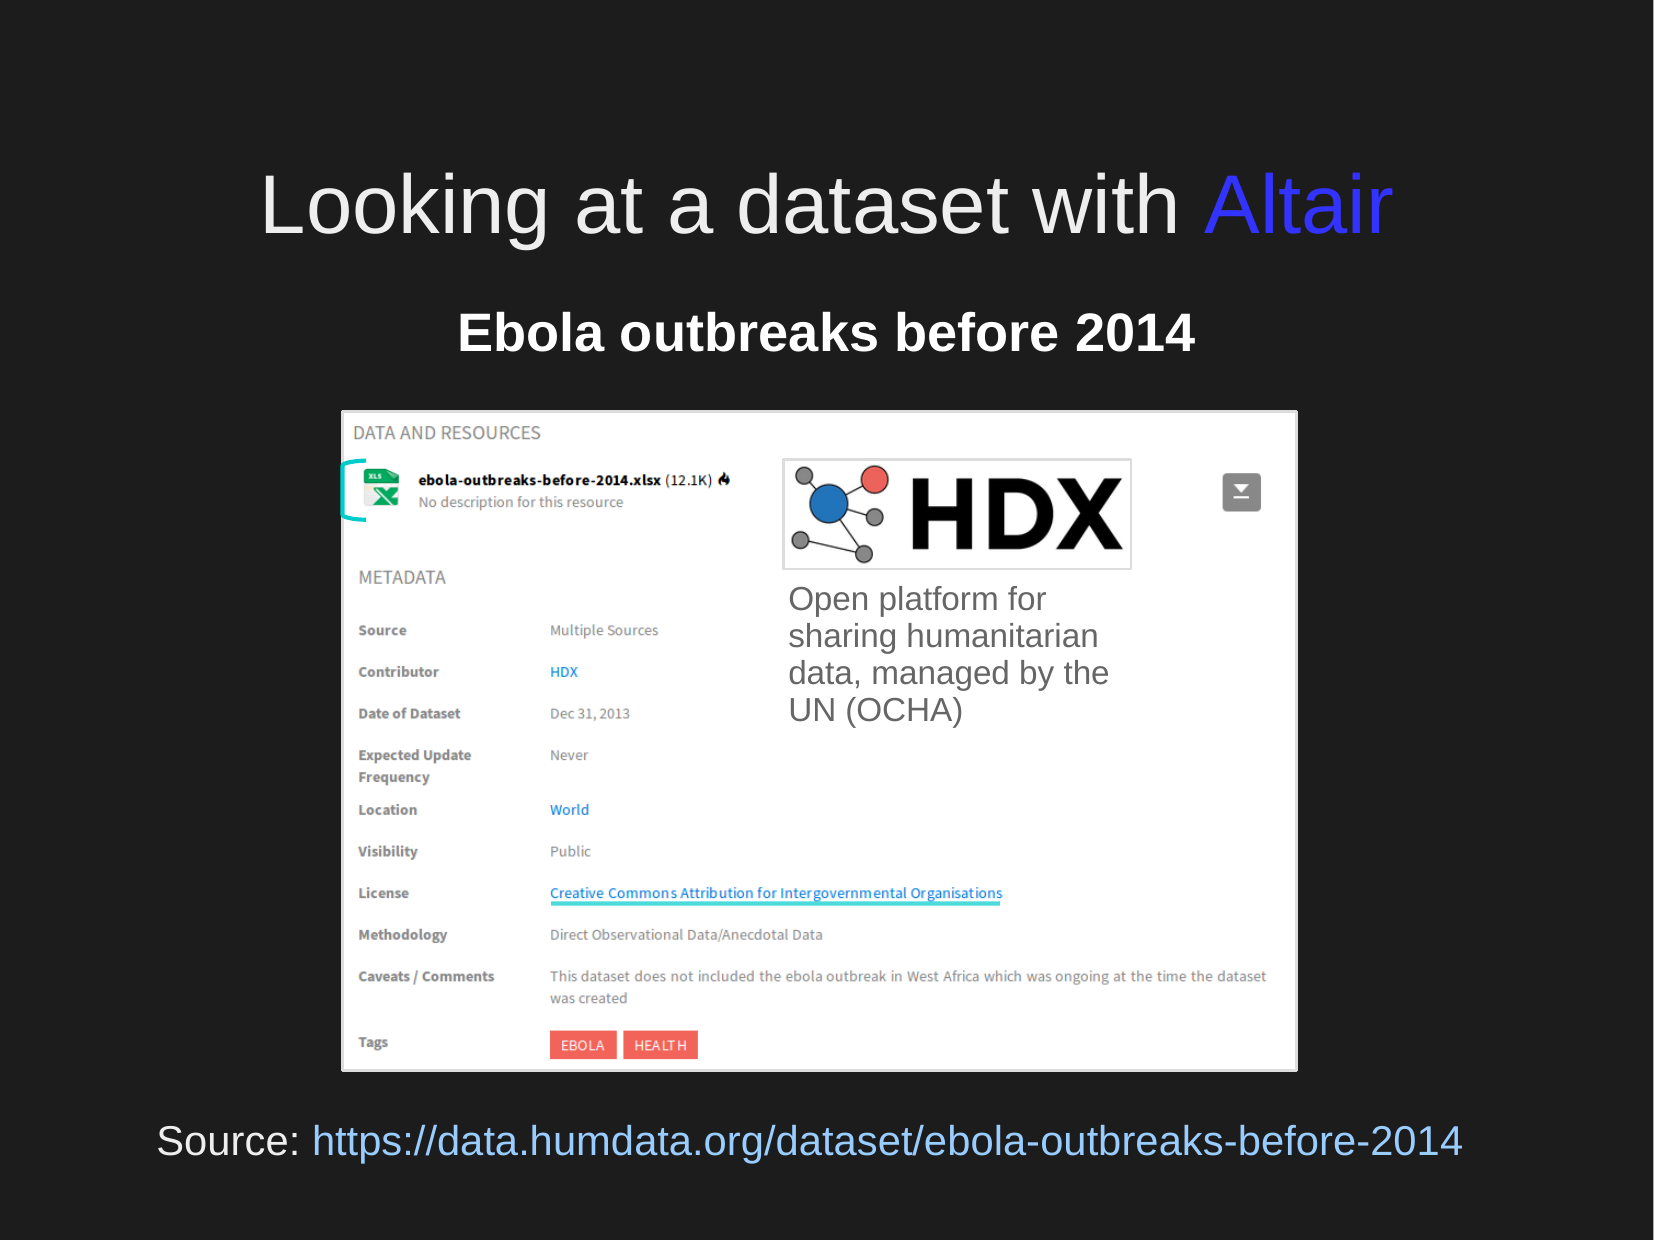

Looking at a dataset with Altair
Ebola outbreaks before 2014
Open platform for sharing humanitarian data, managed by the UN (OCHA)
Source: https://data.humdata.org/dataset/ebola-outbreaks-before-2014